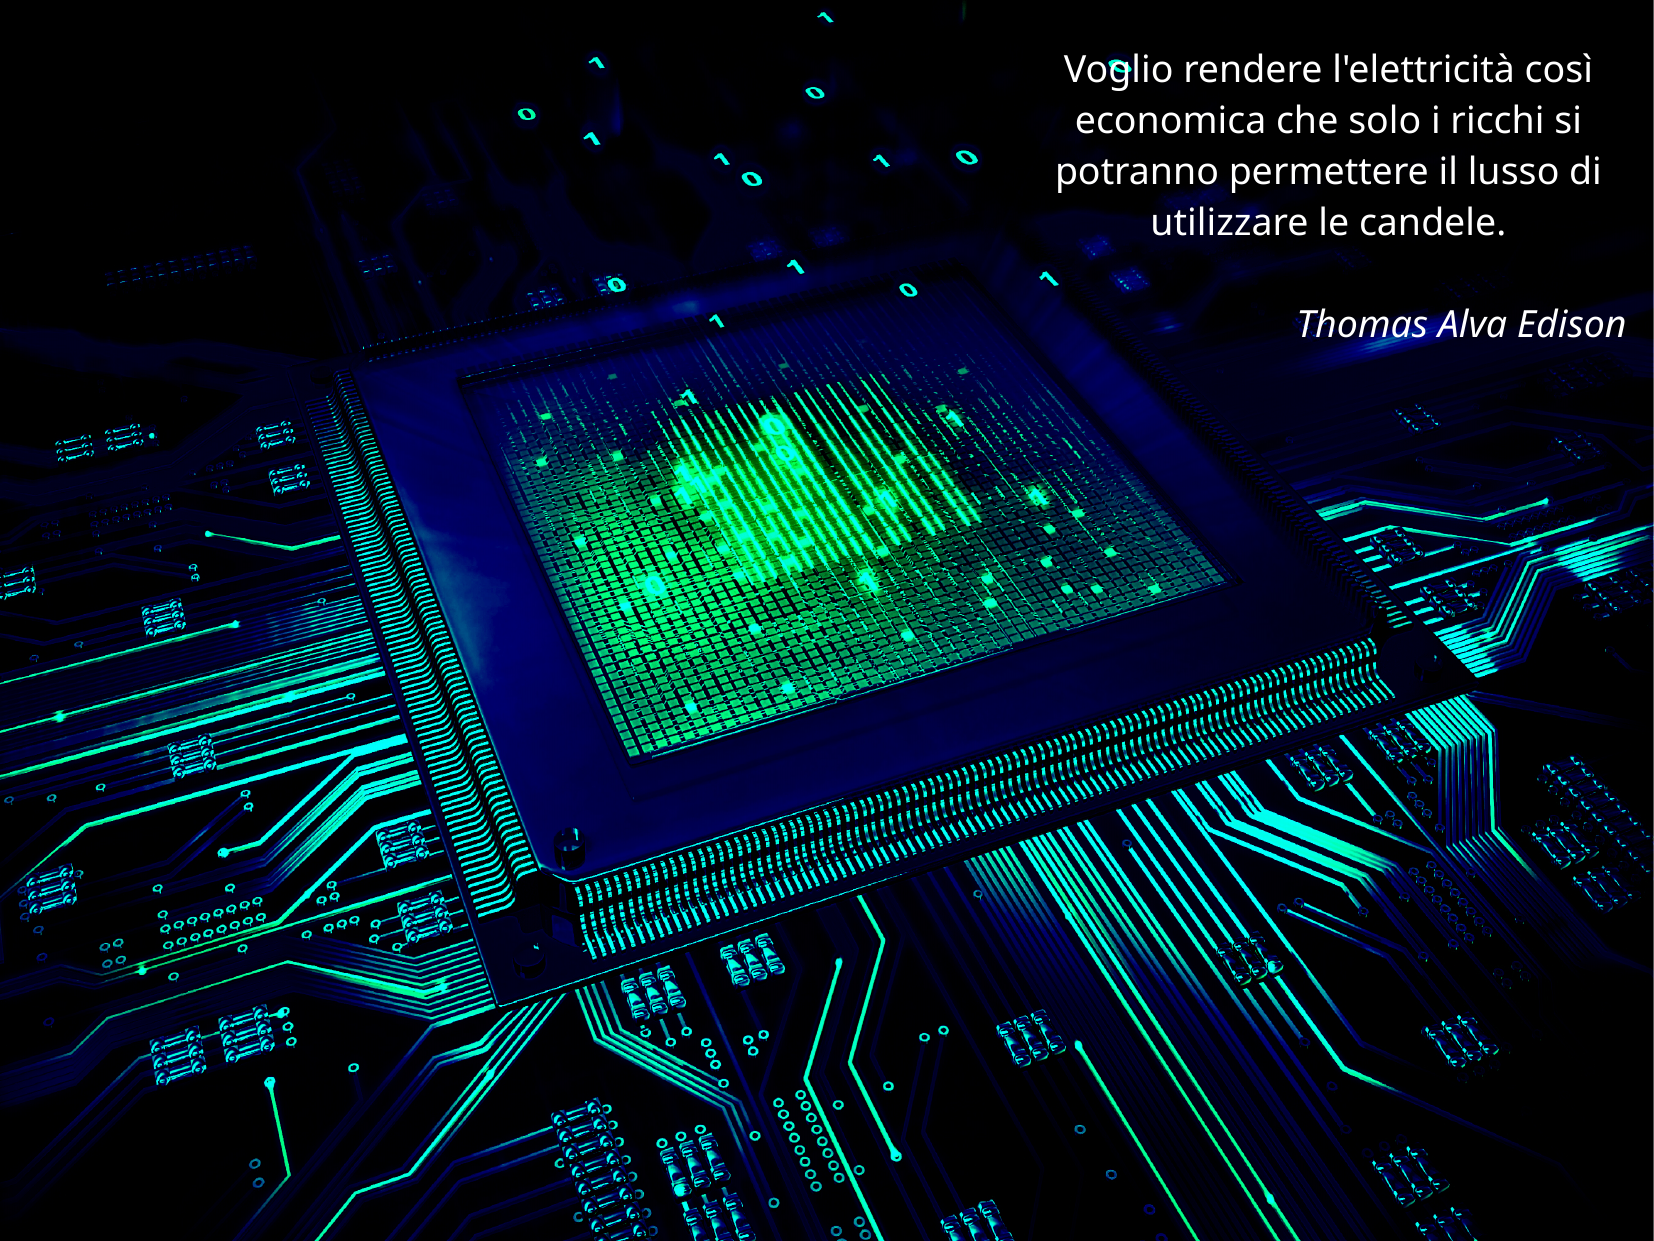

Voglio rendere l'elettricità così economica che solo i ricchi si potranno permettere il lusso di utilizzare le candele.
Thomas Alva Edison